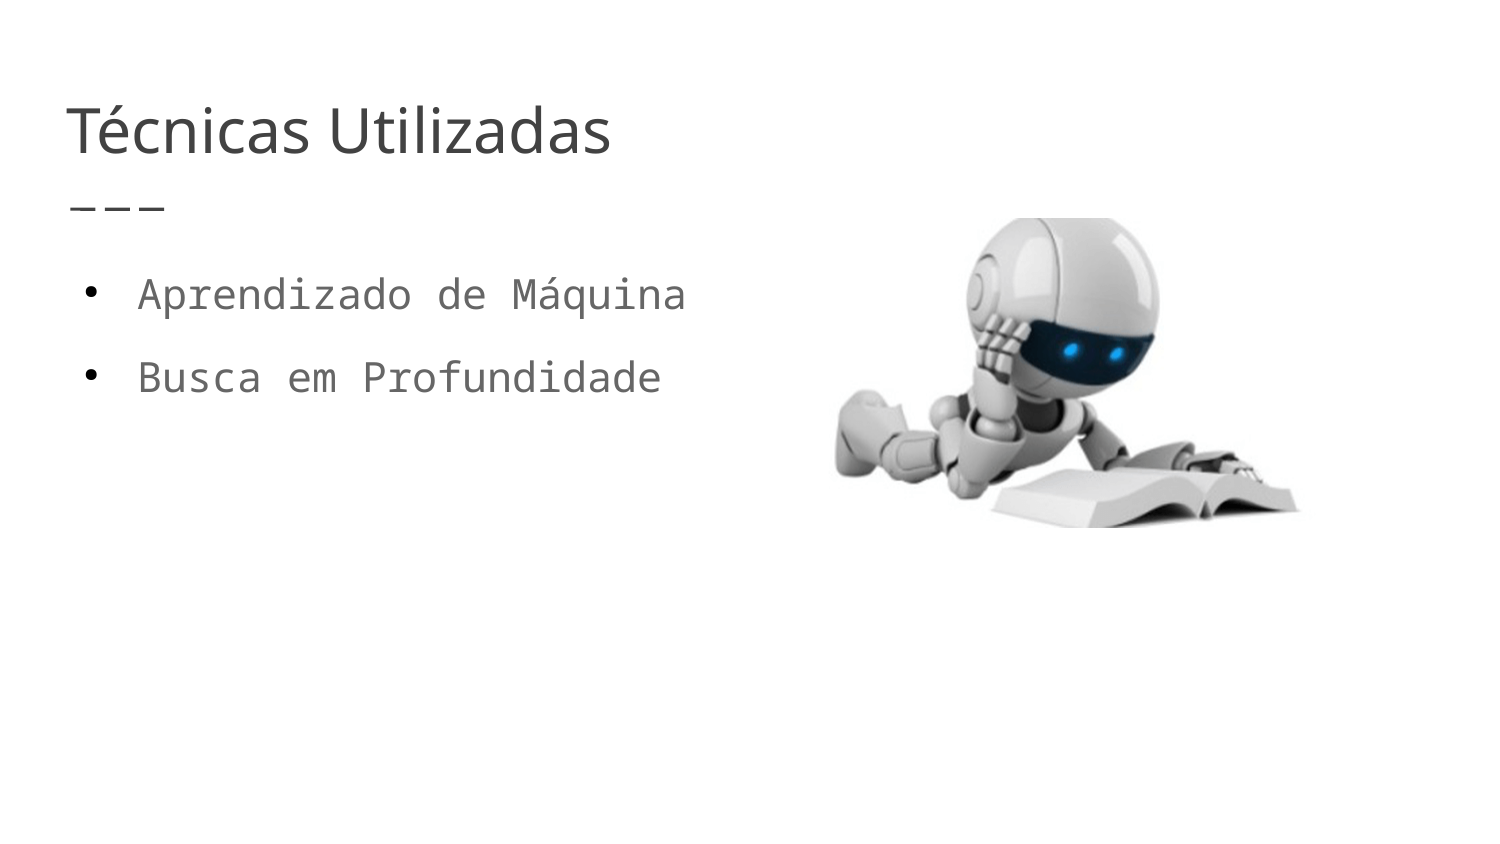

# Técnicas Utilizadas
Aprendizado de Máquina
Busca em Profundidade